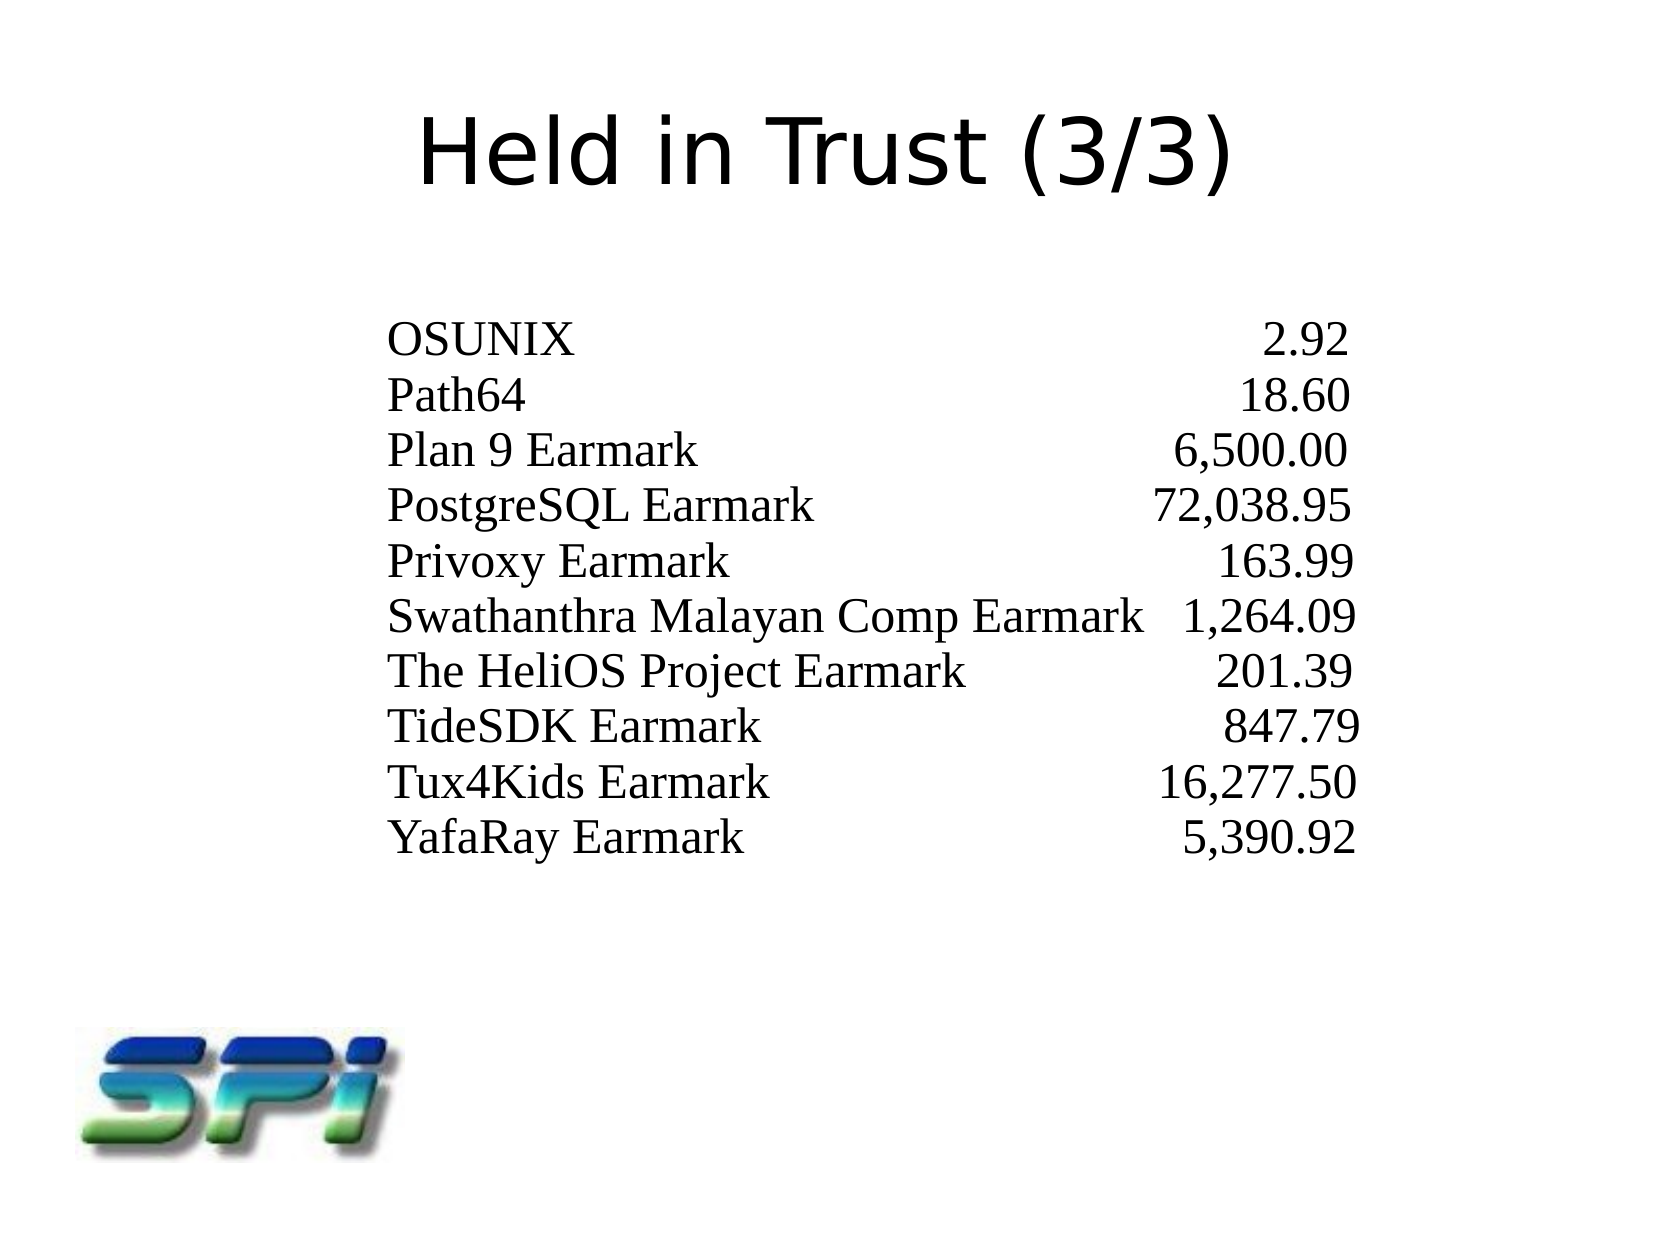

# Held in Trust (3/3)
	 OSUNIX 2.92
	 Path64 18.60
	 Plan 9 Earmark 6,500.00
	 PostgreSQL Earmark 72,038.95
	 Privoxy Earmark 163.99
	 Swathanthra Malayan Comp Earmark 1,264.09
	 The HeliOS Project Earmark 201.39
	 TideSDK Earmark 847.79
	 Tux4Kids Earmark 16,277.50
	 YafaRay Earmark 5,390.92